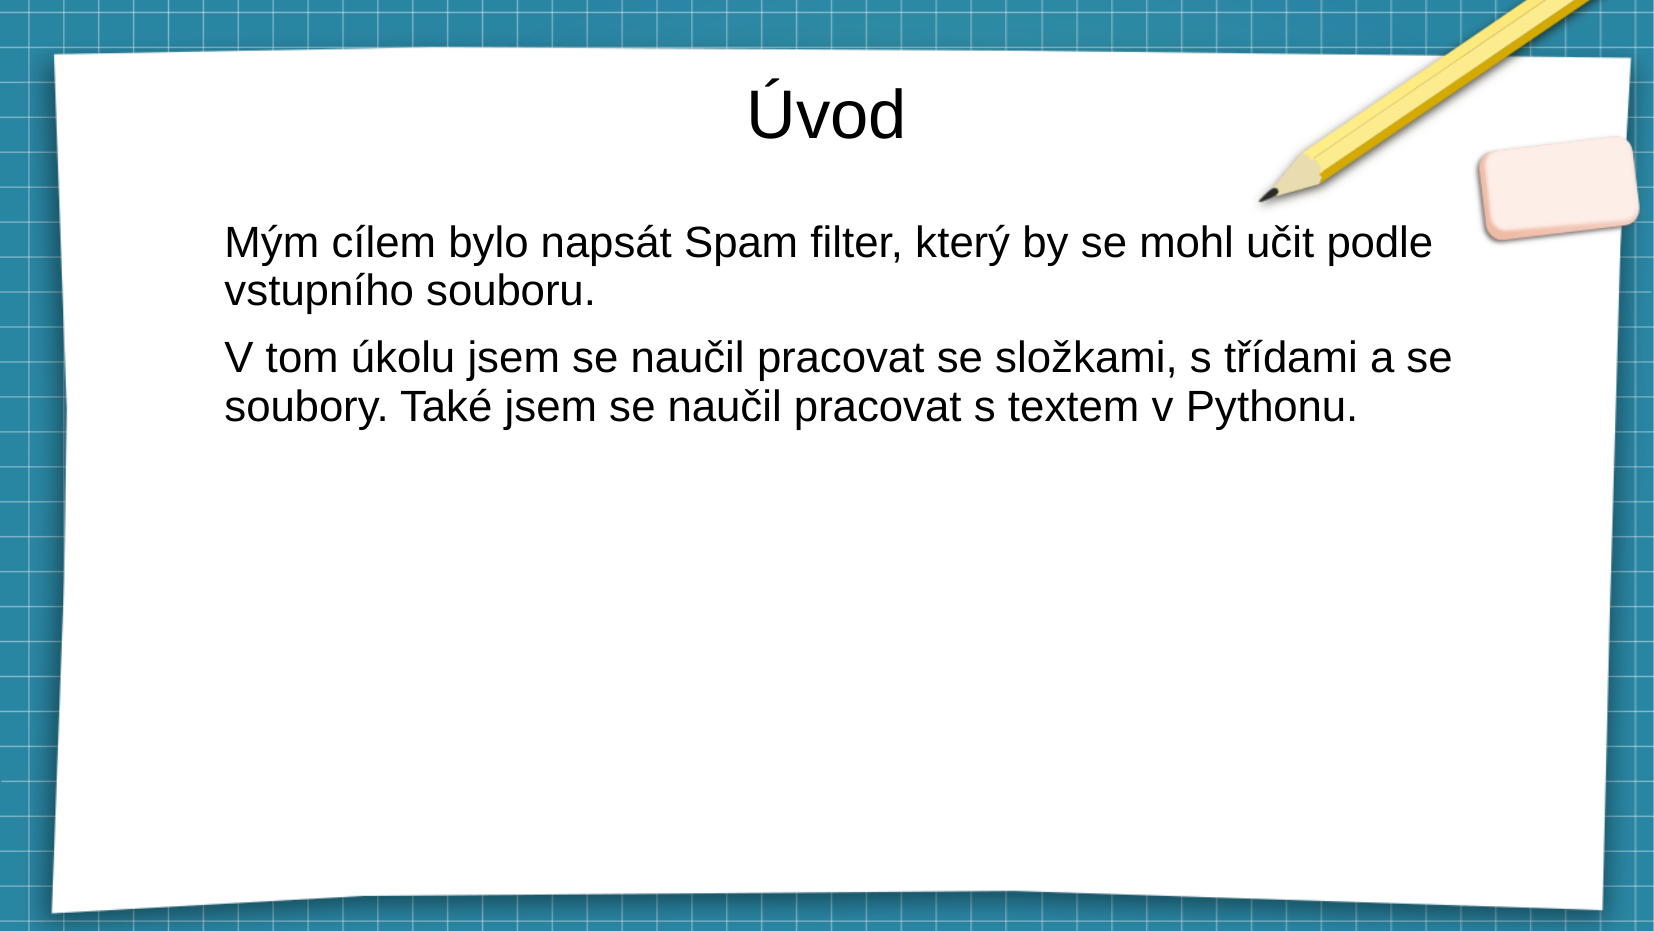

# Úvod
Mým cílem bylo napsát Spam filter, který by se mohl učit podle vstupního souboru.
V tom úkolu jsem se naučil pracovat se složkami, s třídami a se soubory. Také jsem se naučil pracovat s textem v Pythonu.